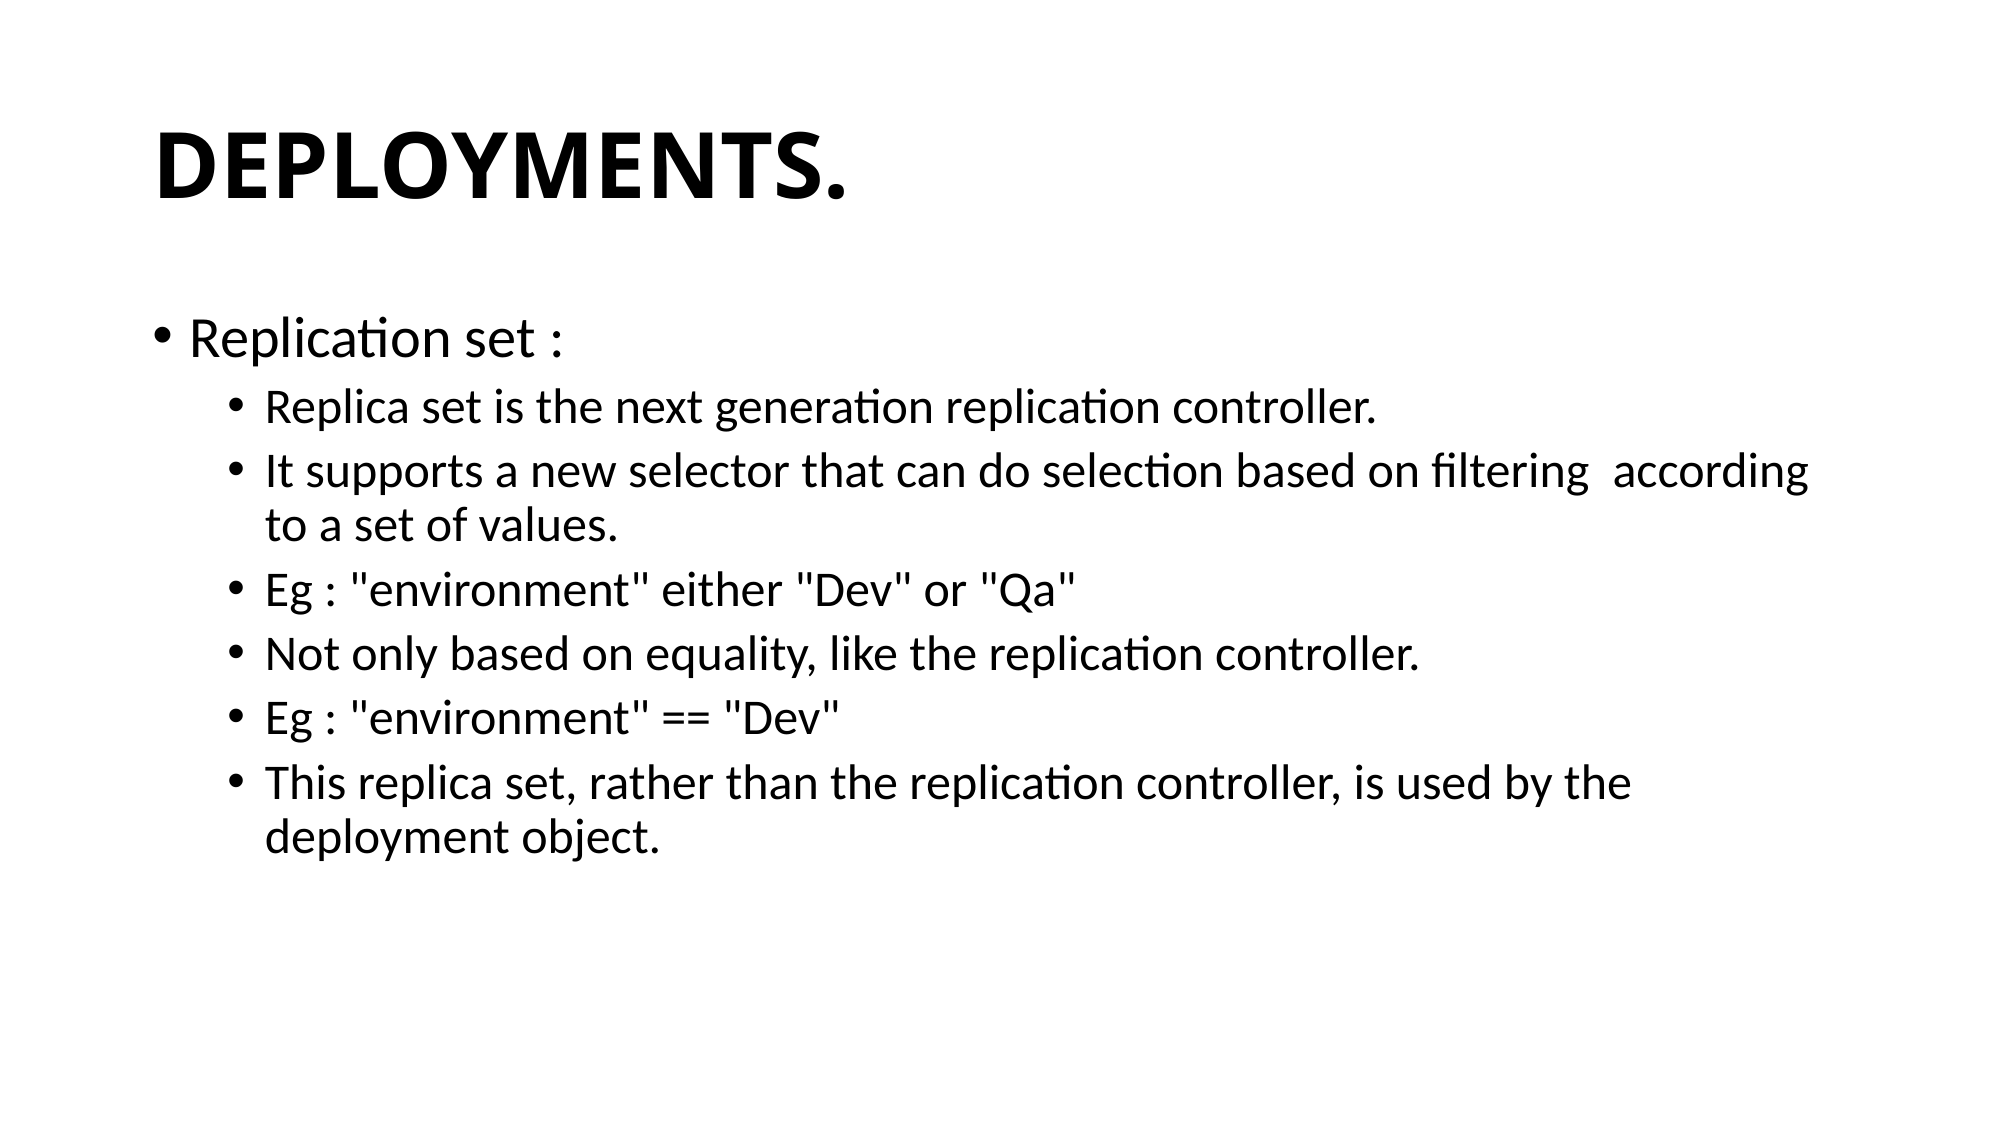

# DEPLOYMENTS.
Replication set :
Replica set is the next generation replication controller.
It supports a new selector that can do selection based on filtering  according to a set of values.
Eg : "environment" either "Dev" or "Qa"
Not only based on equality, like the replication controller.
Eg : "environment" == "Dev"
This replica set, rather than the replication controller, is used by the deployment object.